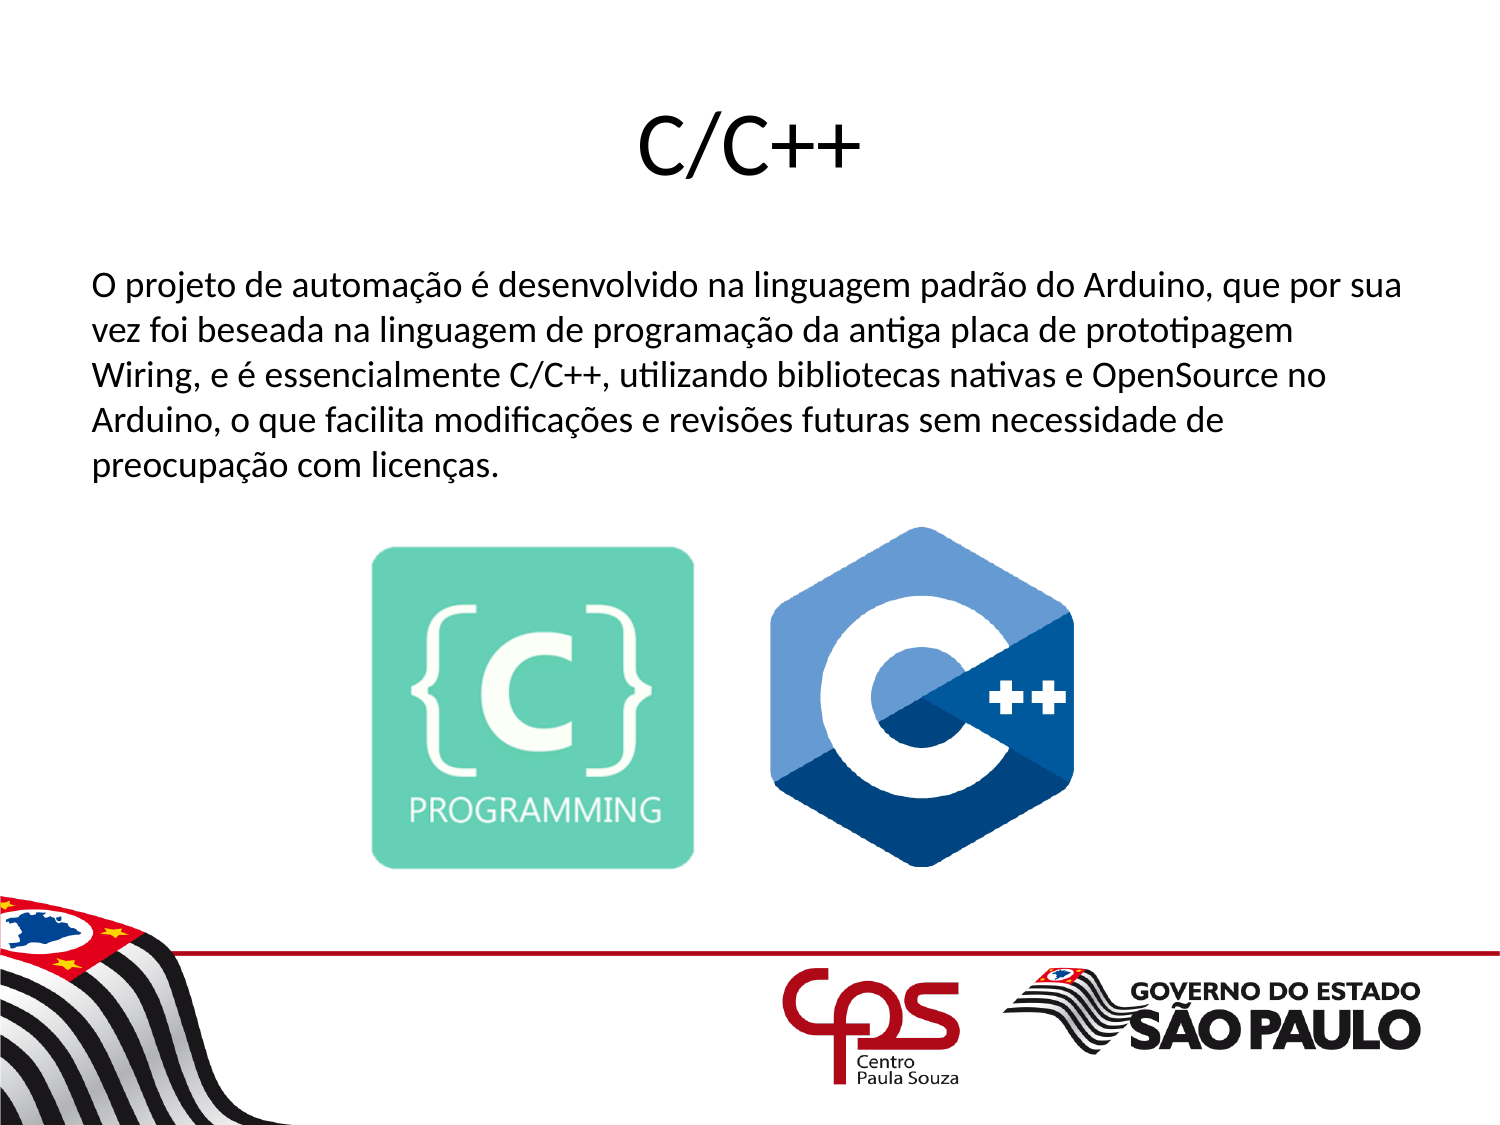

# C/C++
O projeto de automação é desenvolvido na linguagem padrão do Arduino, que por sua vez foi beseada na linguagem de programação da antiga placa de prototipagem Wiring, e é essencialmente C/C++, utilizando bibliotecas nativas e OpenSource no Arduino, o que facilita modificações e revisões futuras sem necessidade de preocupação com licenças.